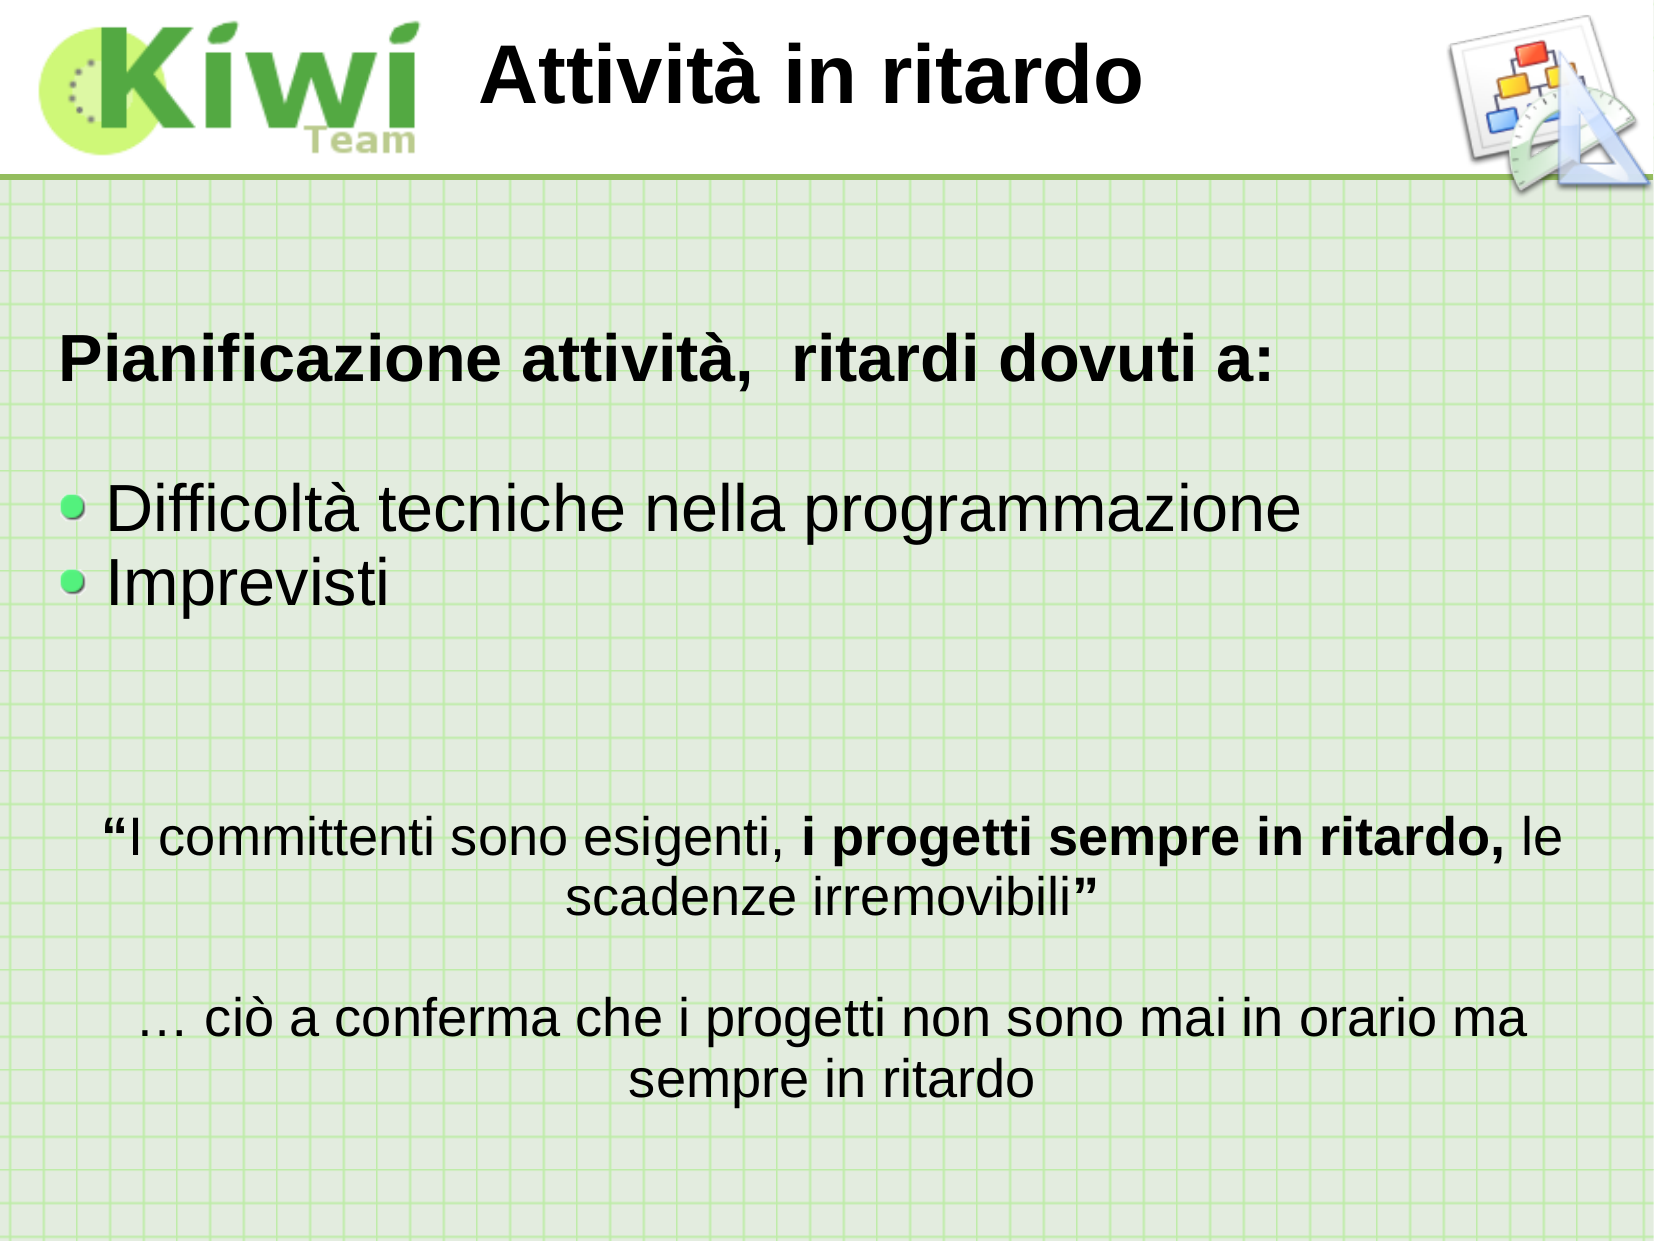

# Attività in ritardo
Pianificazione attività, ritardi dovuti a:
 Difficoltà tecniche nella programmazione
 Imprevisti
“I committenti sono esigenti, i progetti sempre in ritardo, le scadenze irremovibili”
… ciò a conferma che i progetti non sono mai in orario ma sempre in ritardo